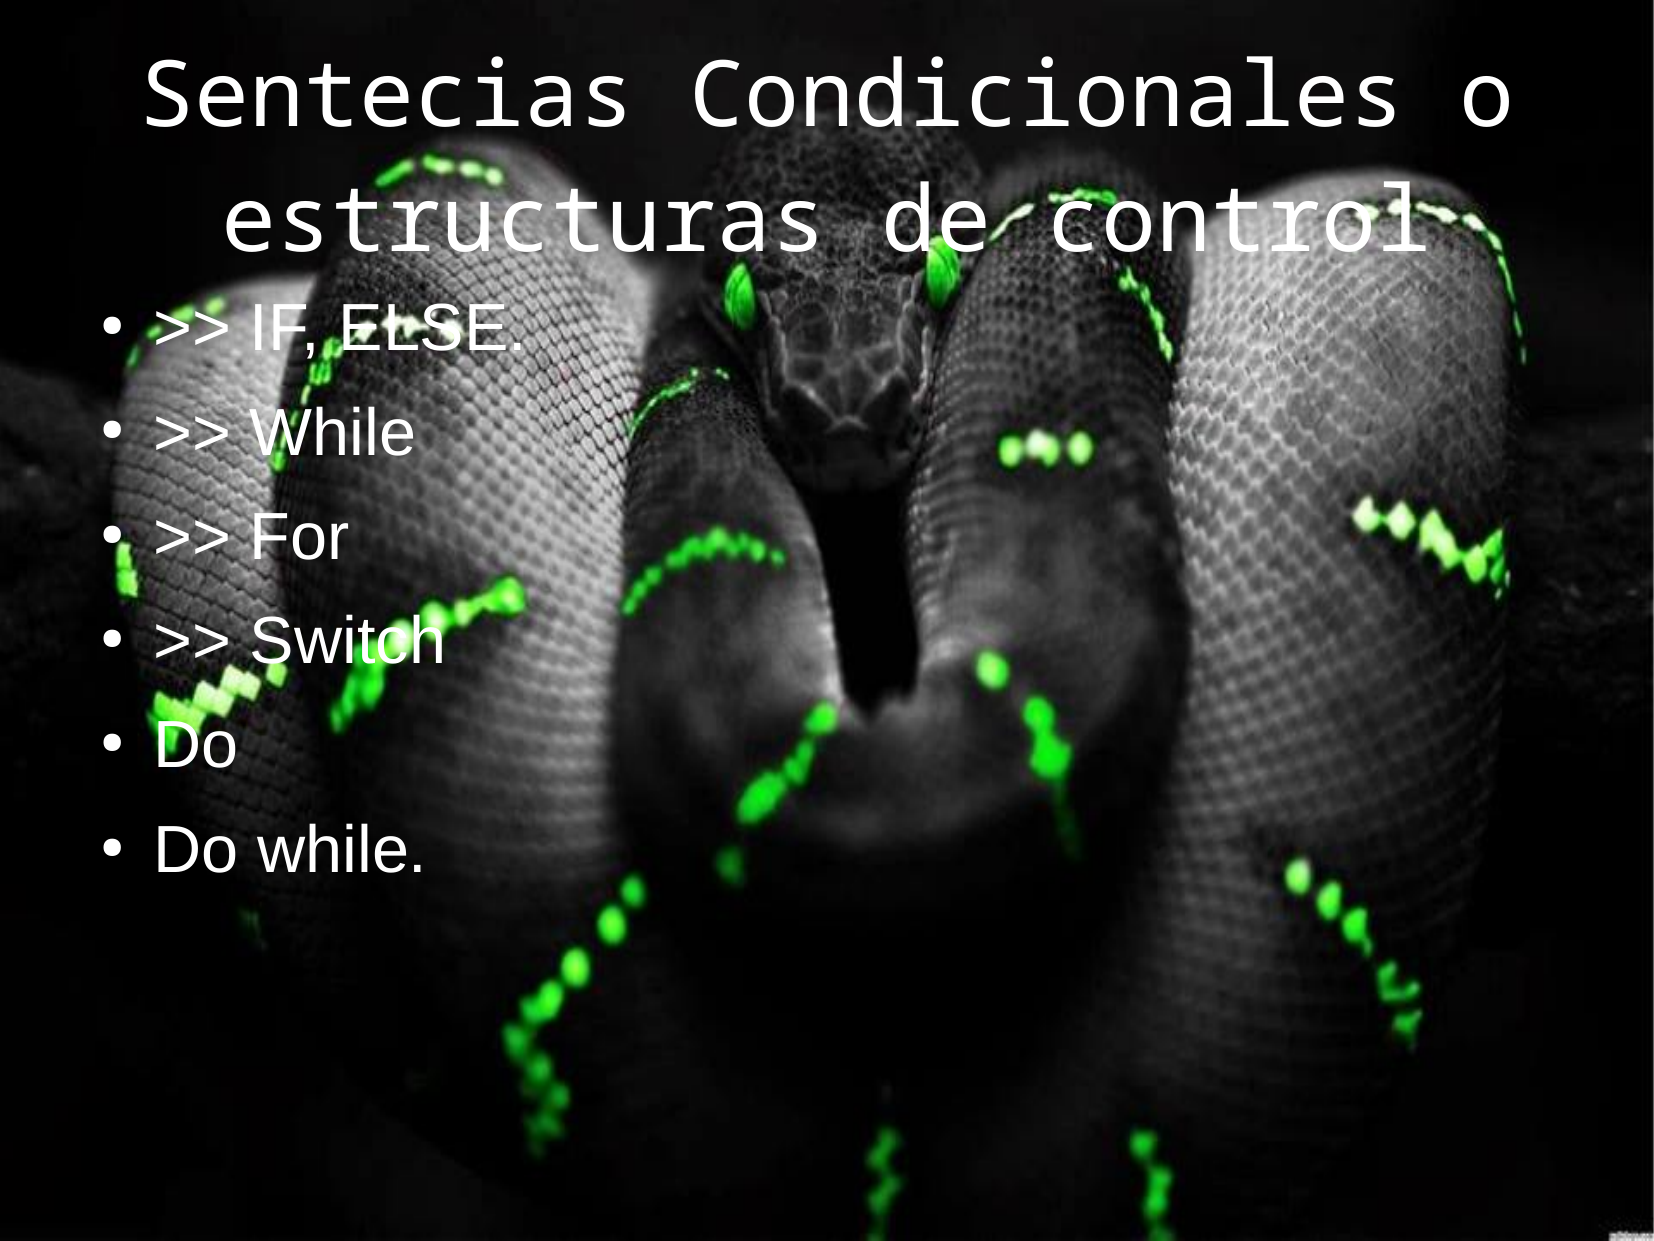

# Sentecias Condicionales o estructuras de control
>> IF, ELSE.
>> While
>> For
>> Switch
Do
Do while.